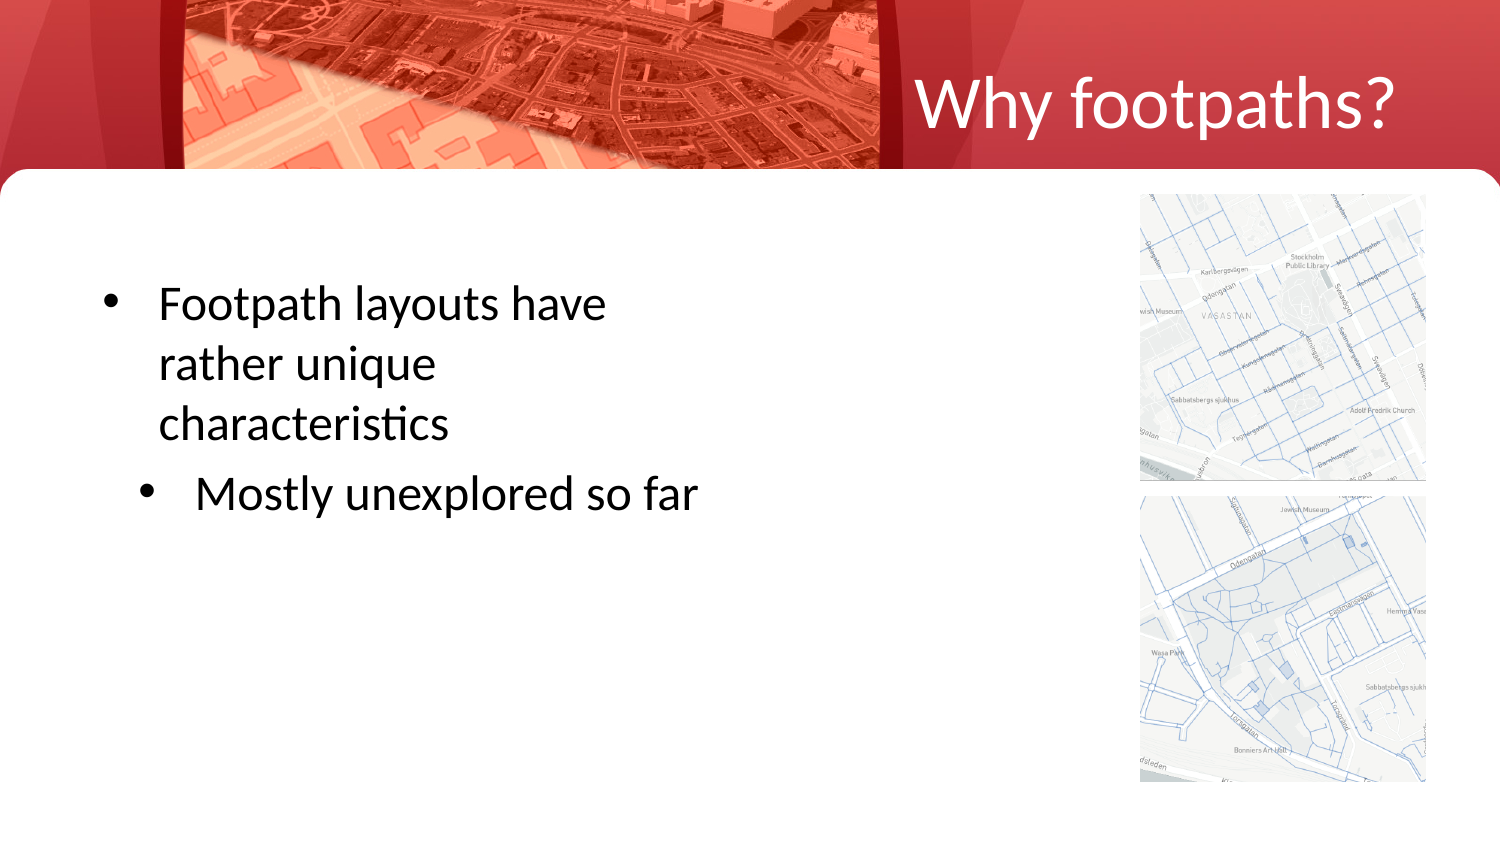

# Why footpaths?
Footpath layouts have rather unique characteristics
Mostly unexplored so far